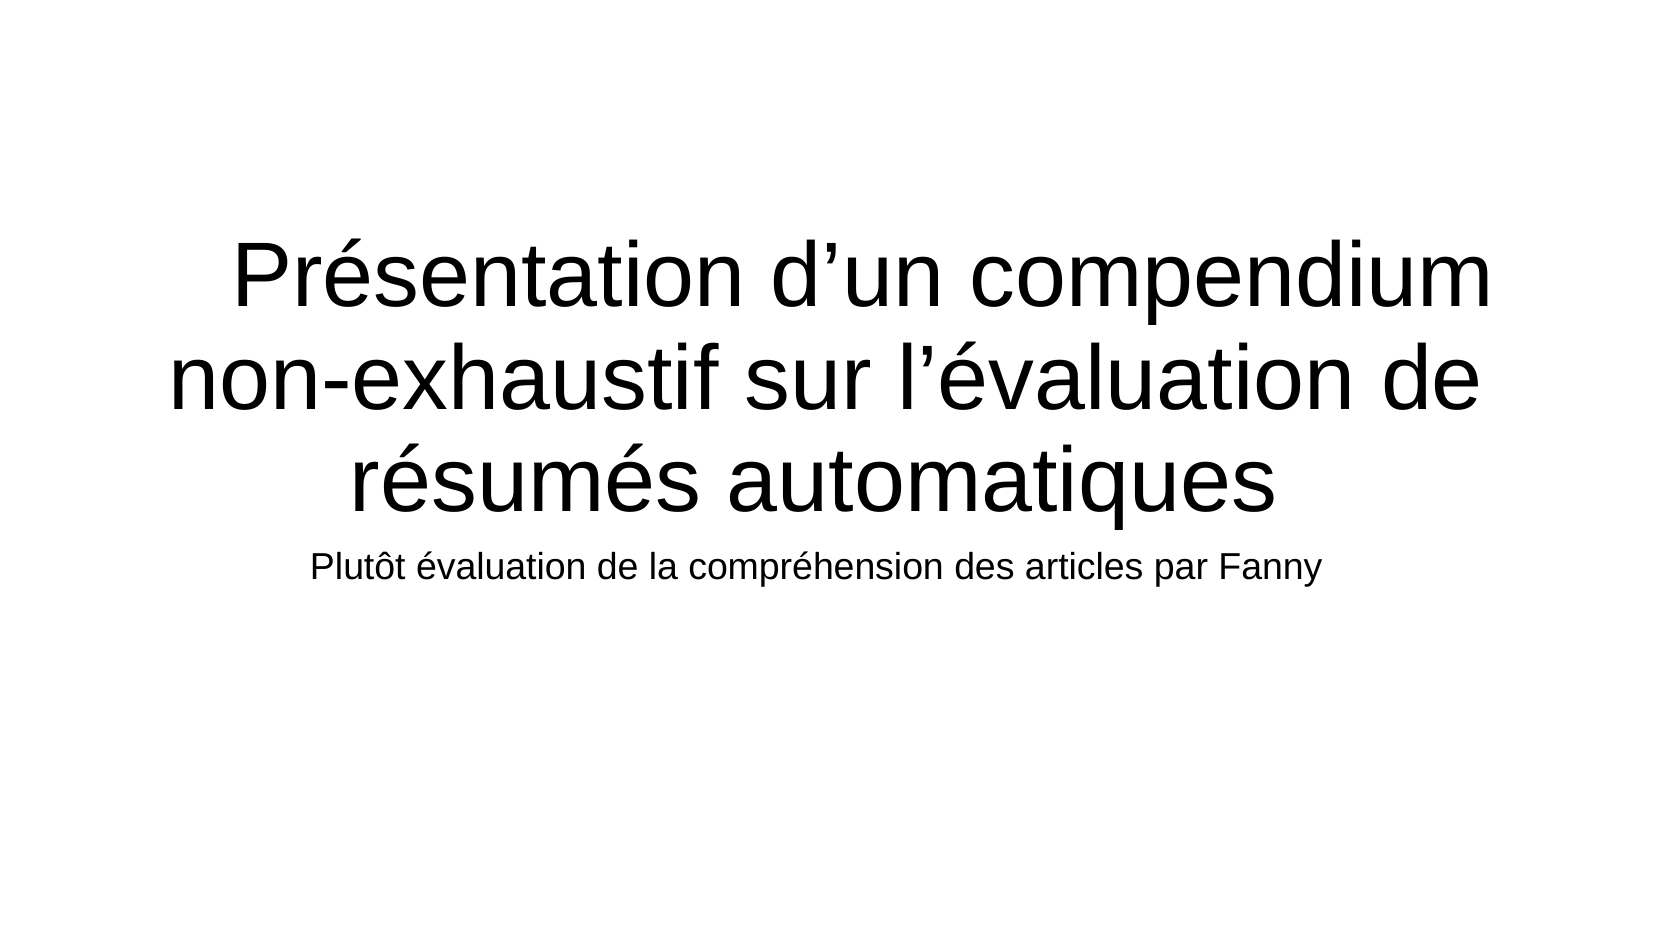

# Présentation d’un compendium non-exhaustif sur l’évaluation de résumés automatiques
Plutôt évaluation de la compréhension des articles par Fanny